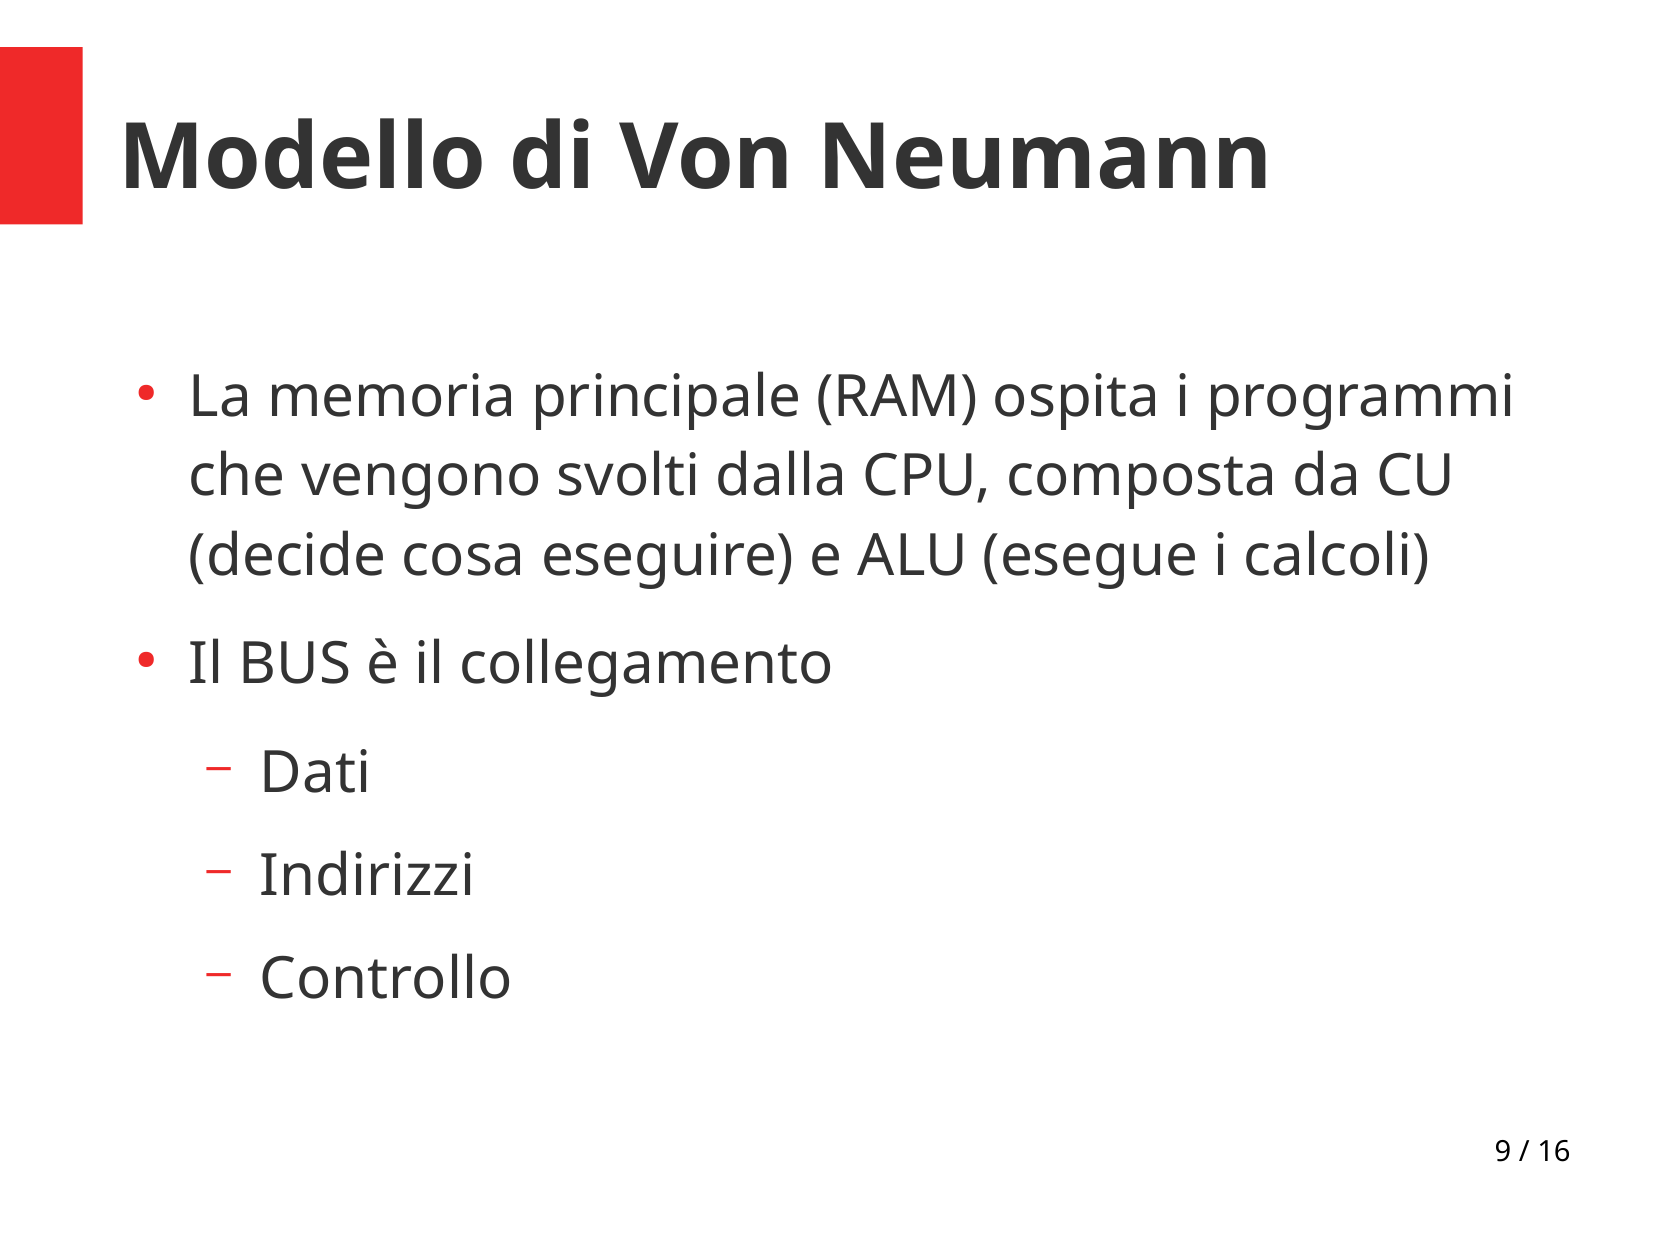

# Modello di Von Neumann
La memoria principale (RAM) ospita i programmi che vengono svolti dalla CPU, composta da CU (decide cosa eseguire) e ALU (esegue i calcoli)
Il BUS è il collegamento
Dati
Indirizzi
Controllo
9